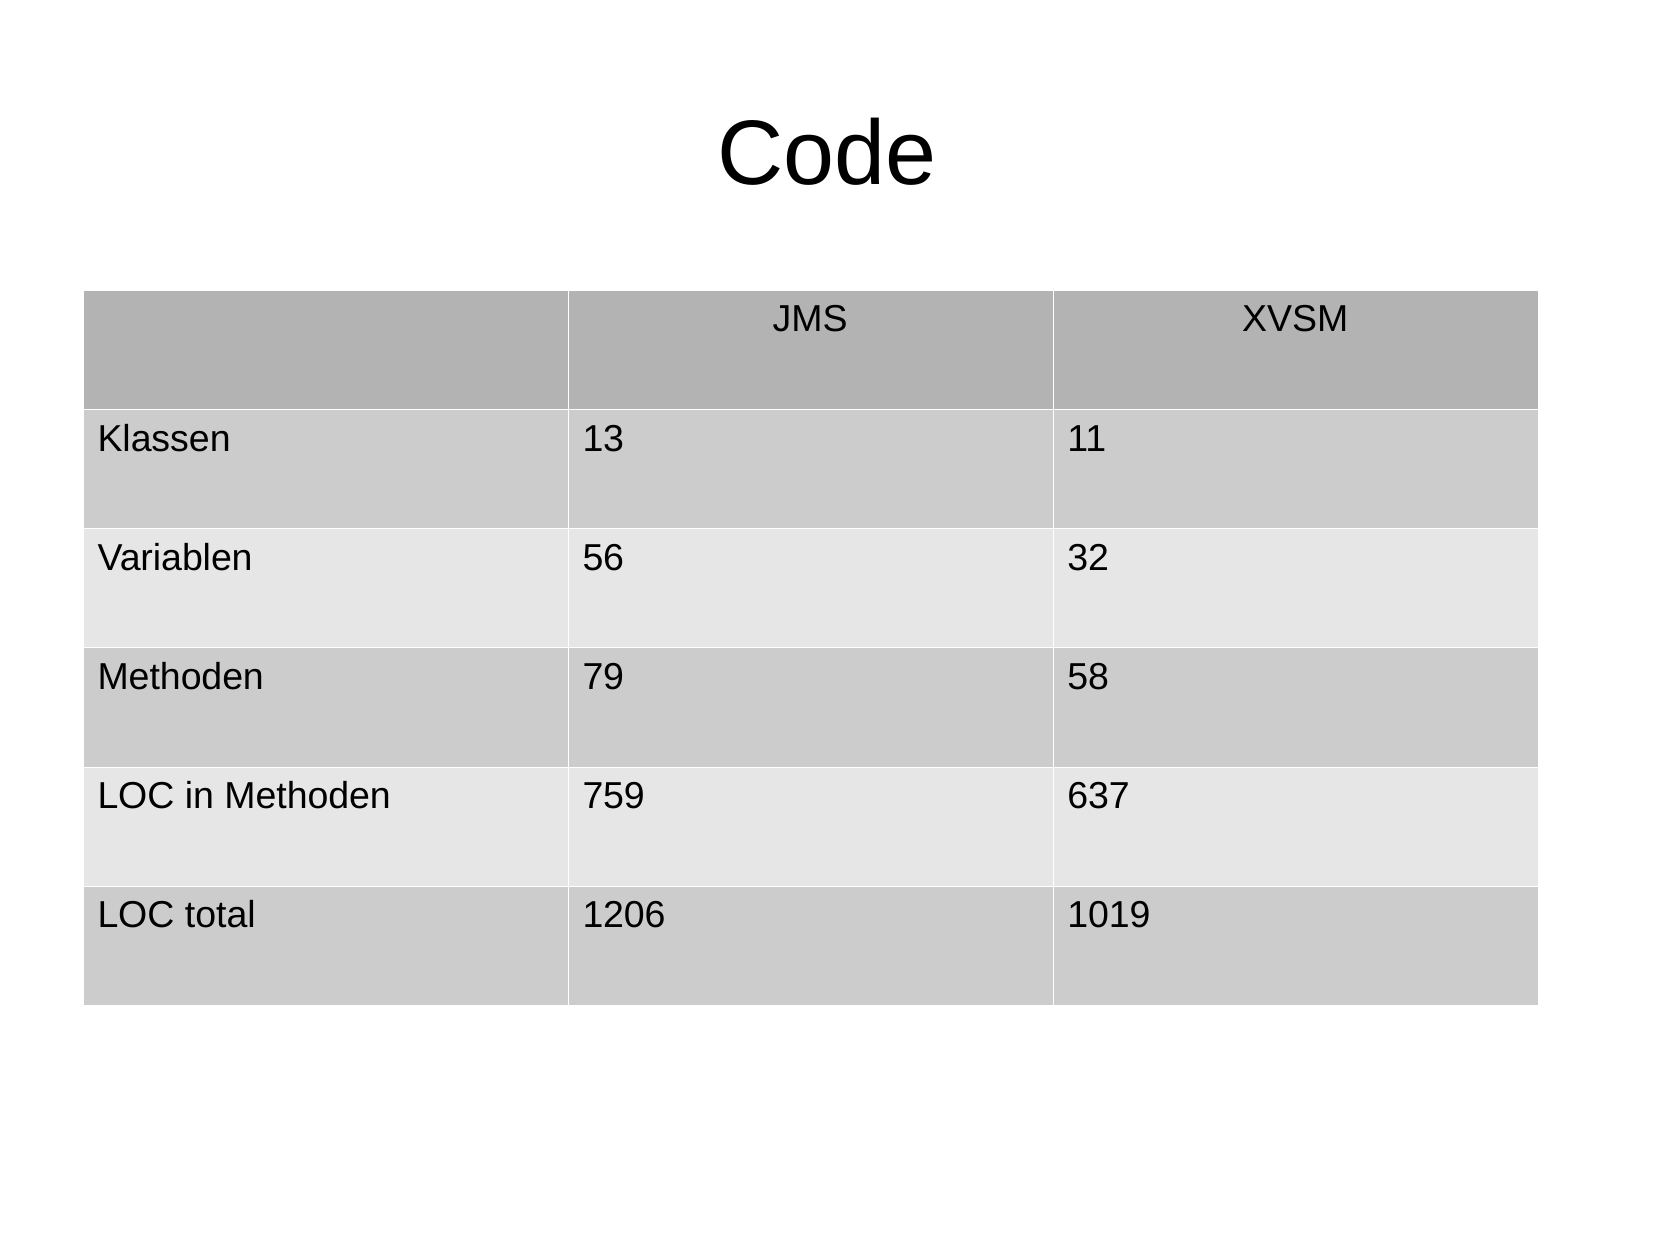

# Code
| | JMS | XVSM |
| --- | --- | --- |
| Klassen | 13 | 11 |
| Variablen | 56 | 32 |
| Methoden | 79 | 58 |
| LOC in Methoden | 759 | 637 |
| LOC total | 1206 | 1019 |